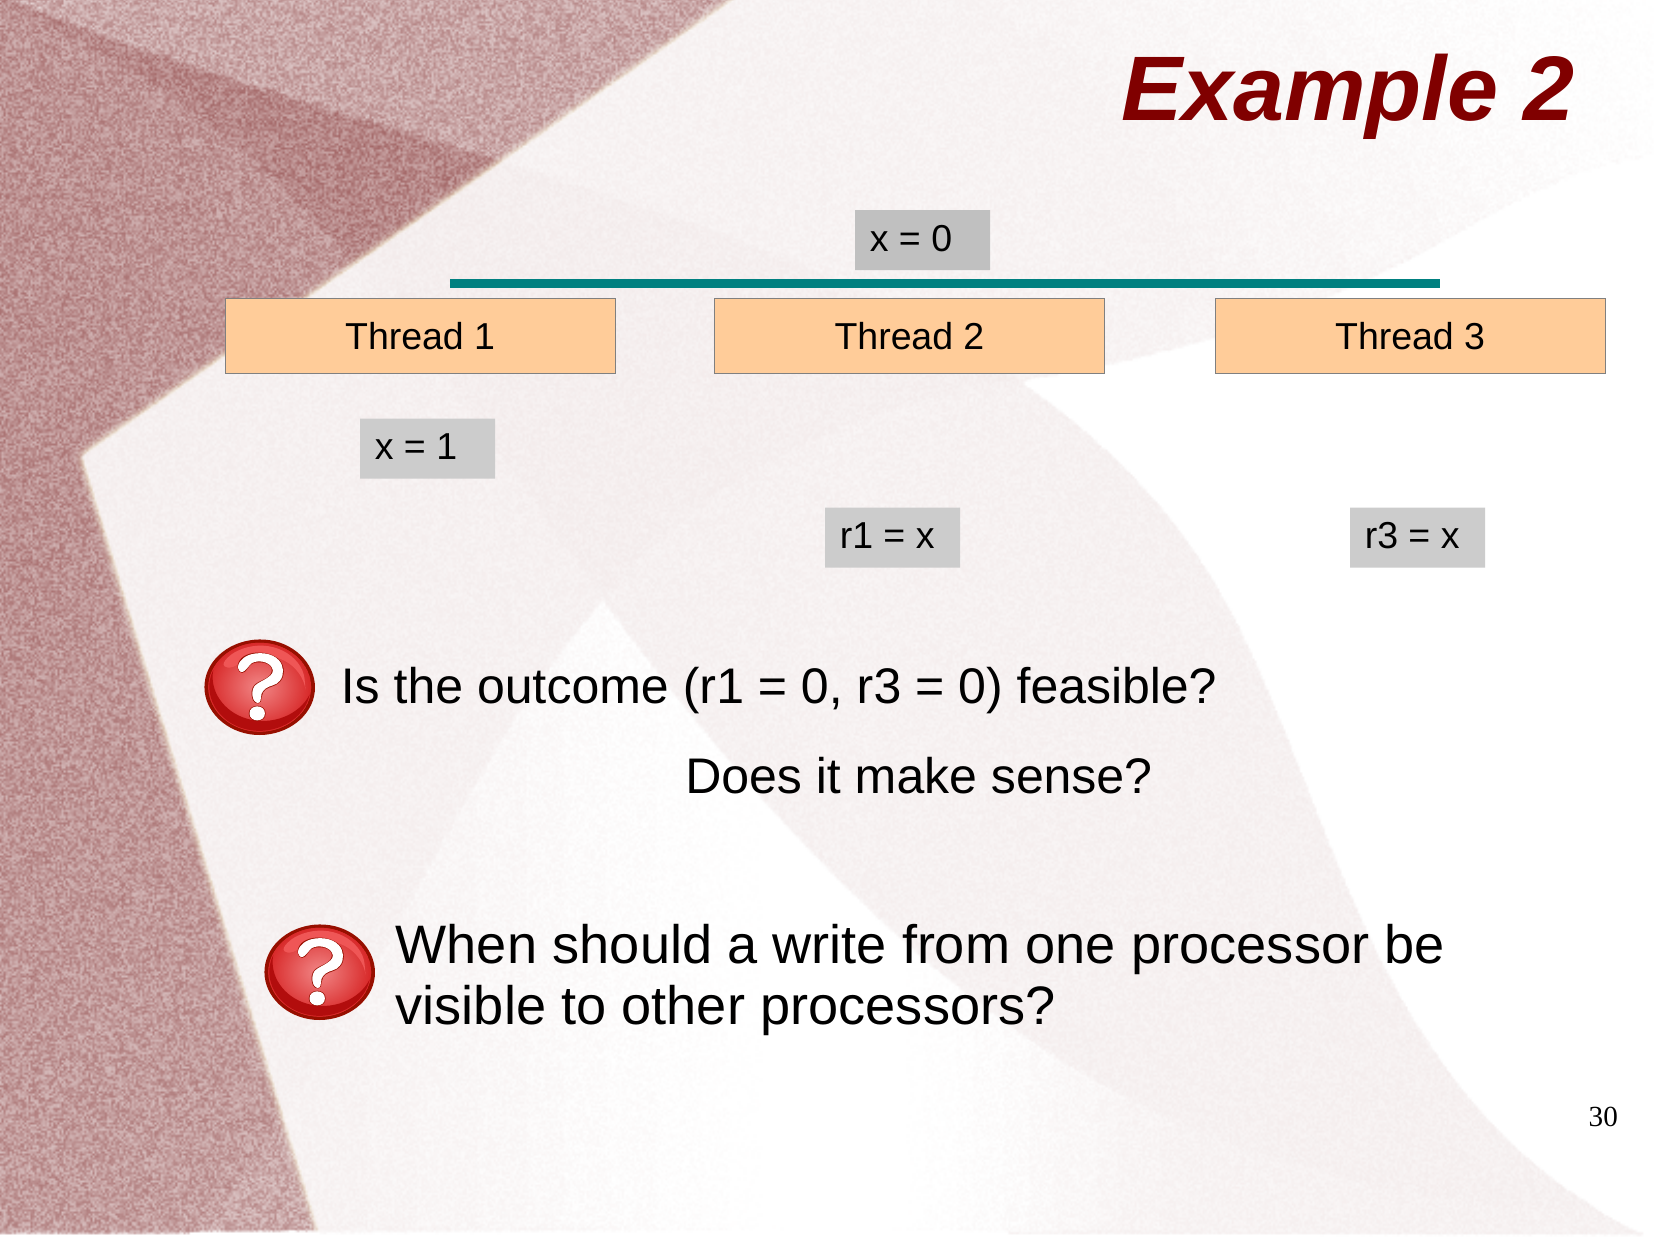

# Example 2
x = 0
Thread 1
Thread 2
Thread 3
x = 1
r1 = x
r3 = x
Is the outcome (r1 = 0, r3 = 0) feasible?
Does it make sense?
When should a write from one processor be visible to other processors?
30